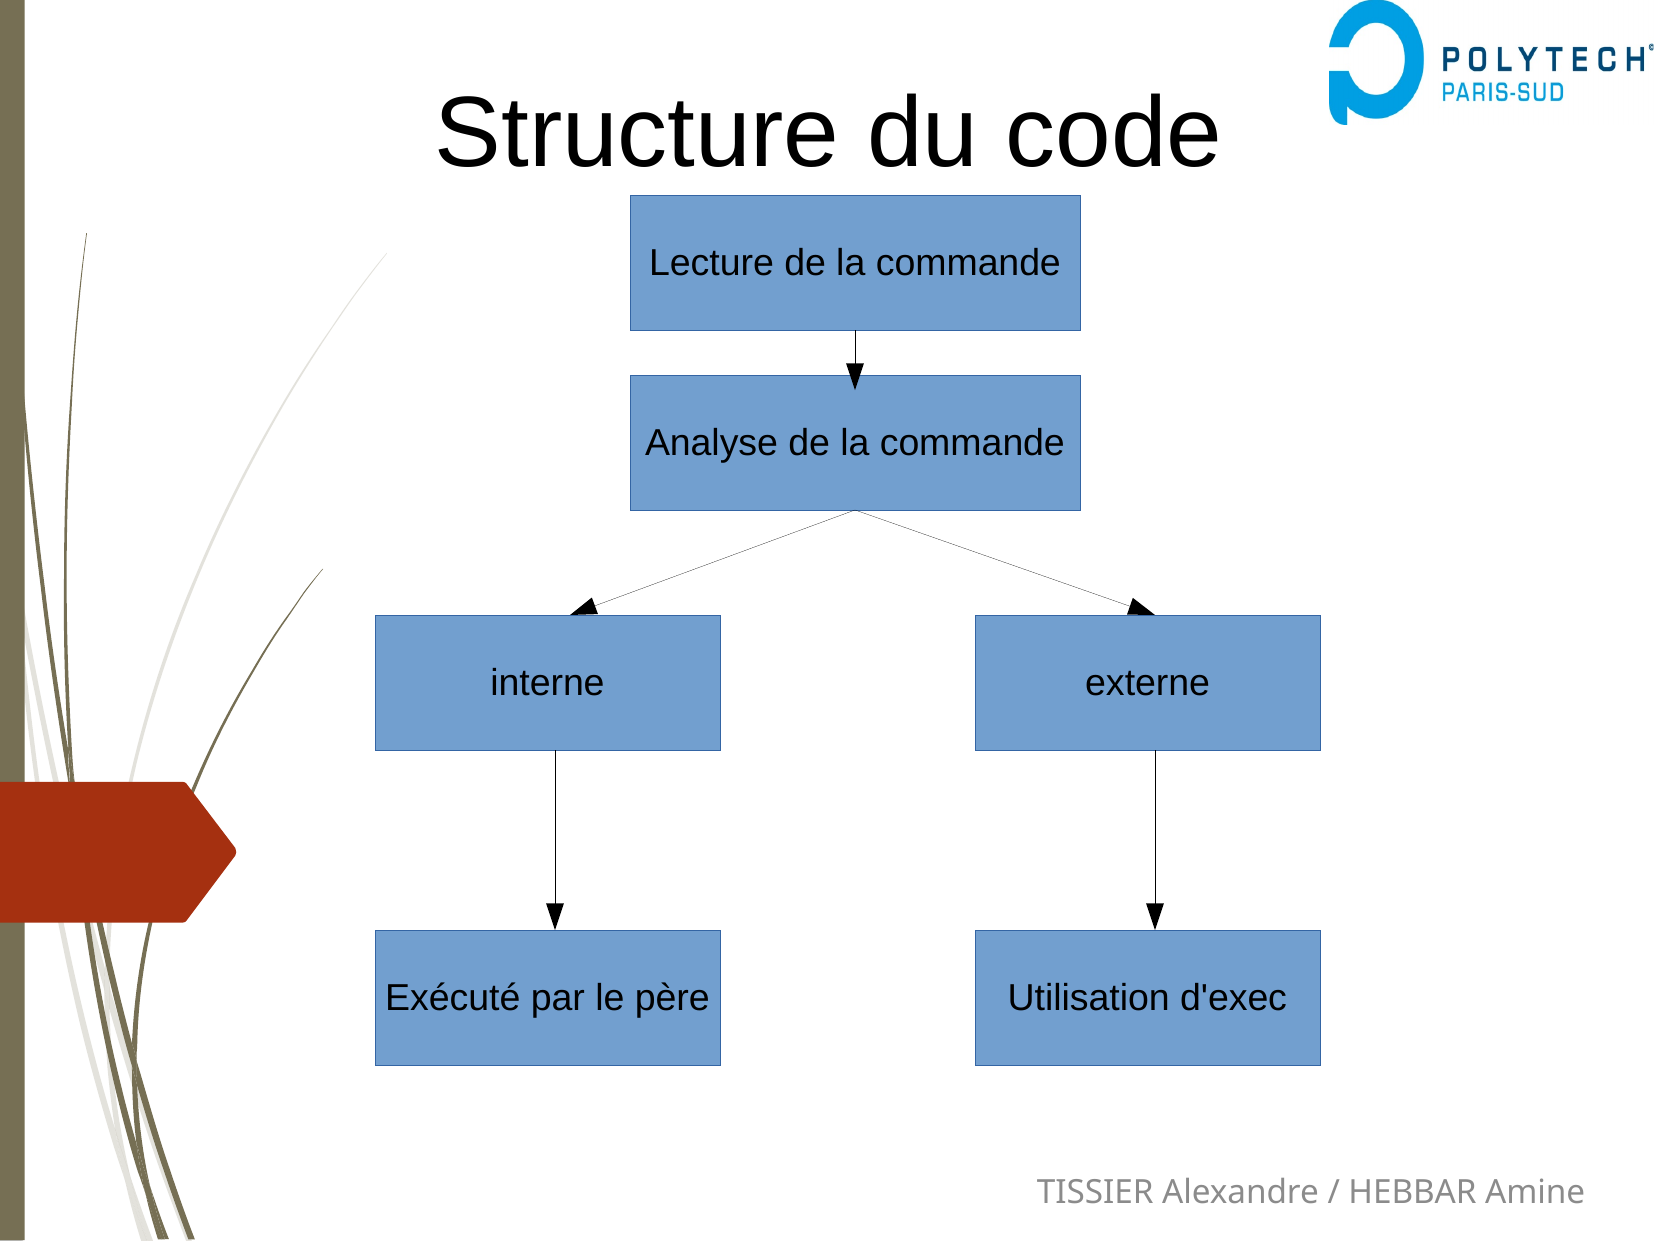

Structure du code
Lecture de la commande
Analyse de la commande
interne
externe
Exécuté par le père
Utilisation d'exec
TISSIER Alexandre / HEBBAR Amine